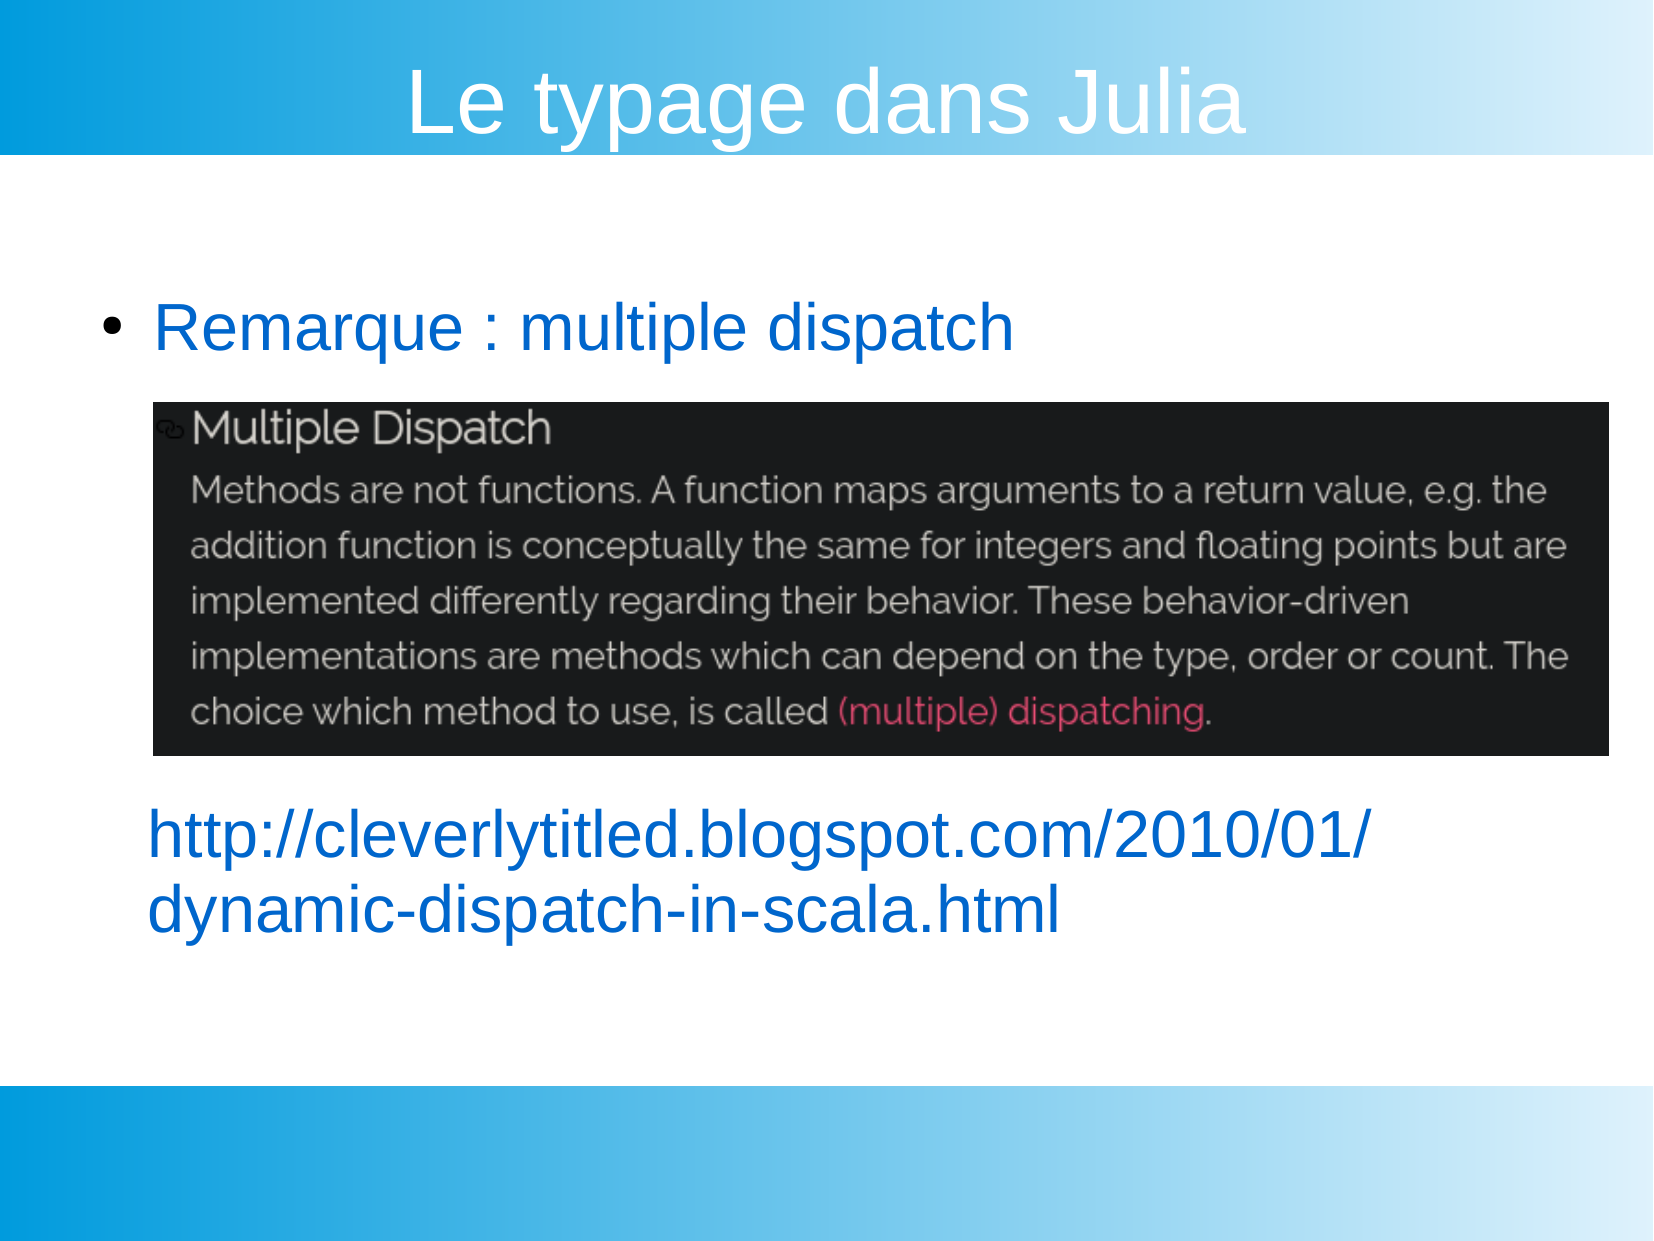

# Le typage dans Julia
Remarque : multiple dispatch
http://cleverlytitled.blogspot.com/2010/01/dynamic-dispatch-in-scala.html